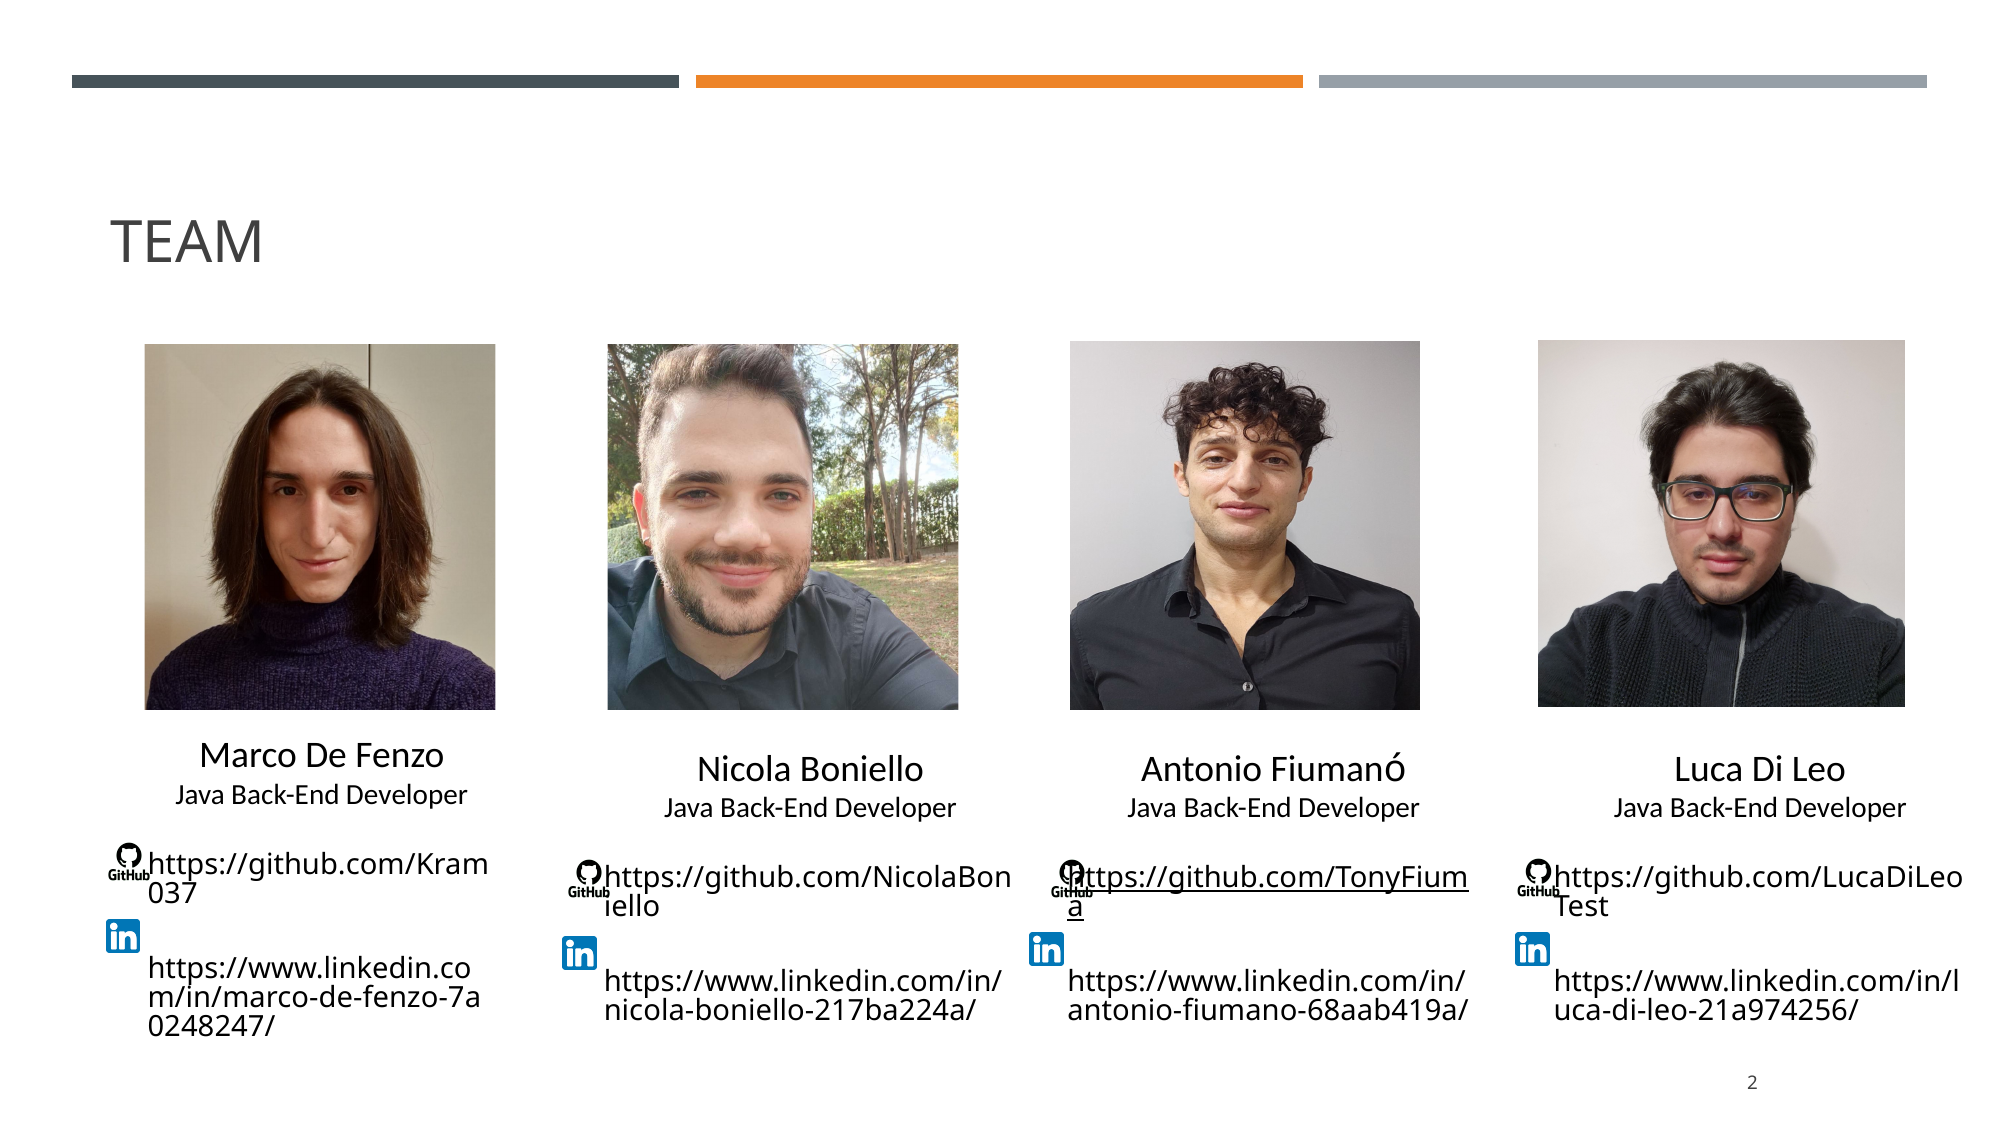

# team
Marco De Fenzo
Java Back-End Developer
https://github.com/Kram037
https://www.linkedin.com/in/marco-de-fenzo-7a0248247/
Nicola Boniello
Java Back-End Developer
https://github.com/NicolaBoniello
https://www.linkedin.com/in/nicola-boniello-217ba224a/
Antonio Fiumanó
Java Back-End Developer
https://github.com/TonyFiuma
https://www.linkedin.com/in/antonio-fiumano-68aab419a/
Luca Di Leo
Java Back-End Developer
https://github.com/LucaDiLeoTest
https://www.linkedin.com/in/luca-di-leo-21a974256/